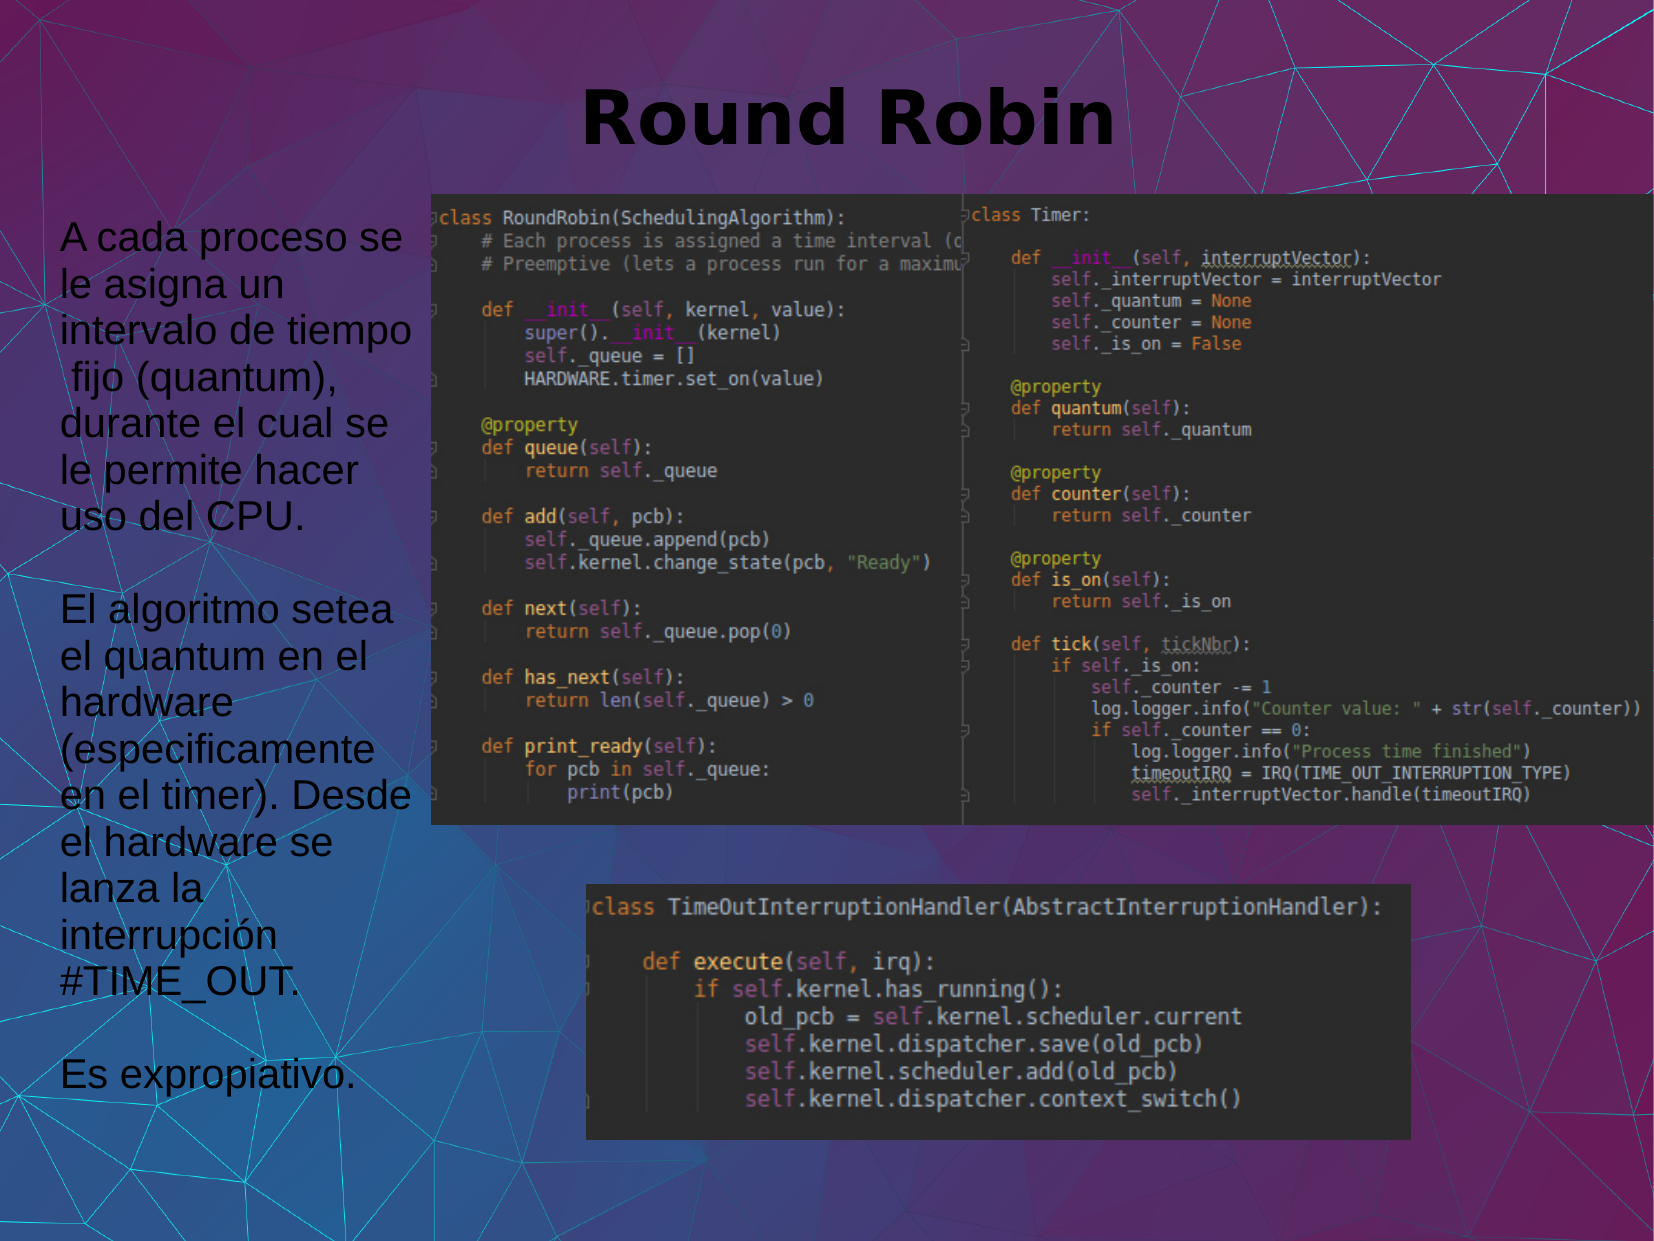

# Round Robin
A cada proceso se le asigna un intervalo de tiempo fijo (quantum), durante el cual se le permite hacer uso del CPU.
El algoritmo setea el quantum en el hardware (especificamente en el timer). Desde el hardware se lanza la interrupción #TIME_OUT.
Es expropiativo.